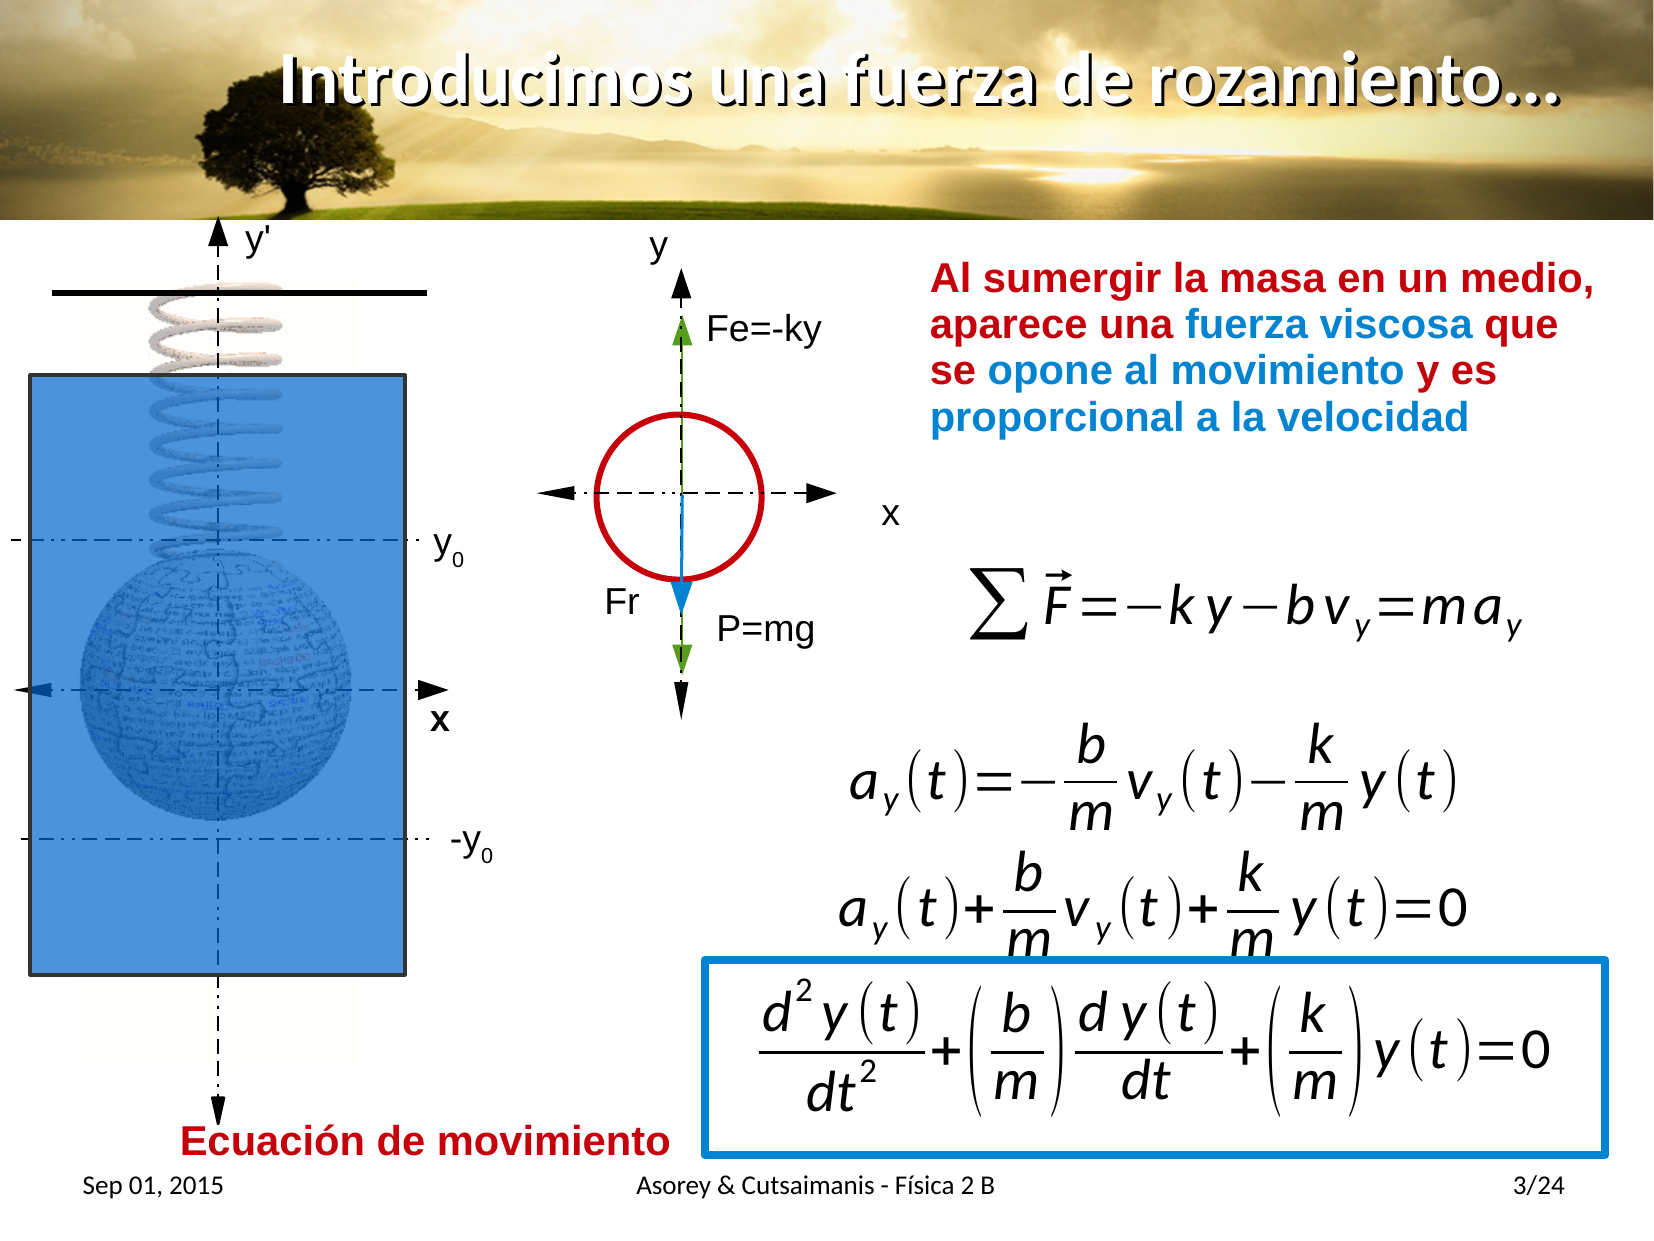

# Introducimos una fuerza de rozamiento...
y'
y
Al sumergir la masa en un medio, aparece una fuerza viscosa que se opone al movimiento y es proporcional a la velocidad
Fe=-ky
x
y0
Fr
P=mg
x
x
-y0
Ecuación de movimiento
Sep 01, 2015
Asorey & Cutsaimanis - Física 2 B
3